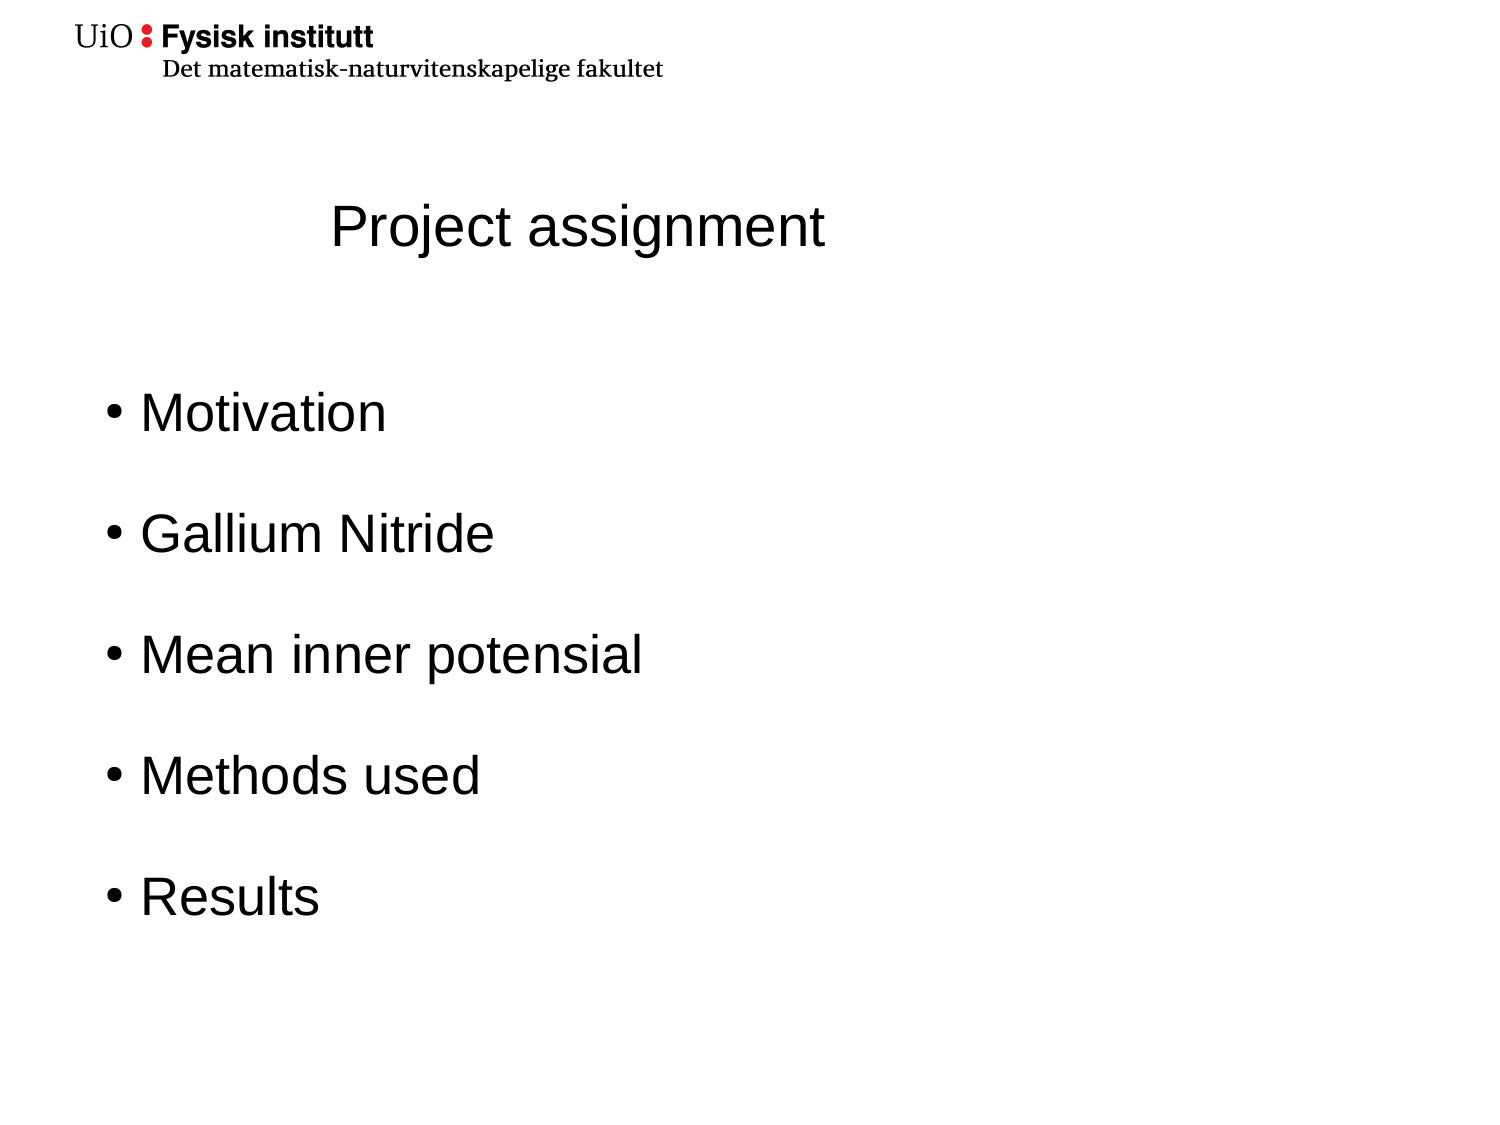

# Project assignment
Motivation
Gallium Nitride
Mean inner potensial
Methods used
Results